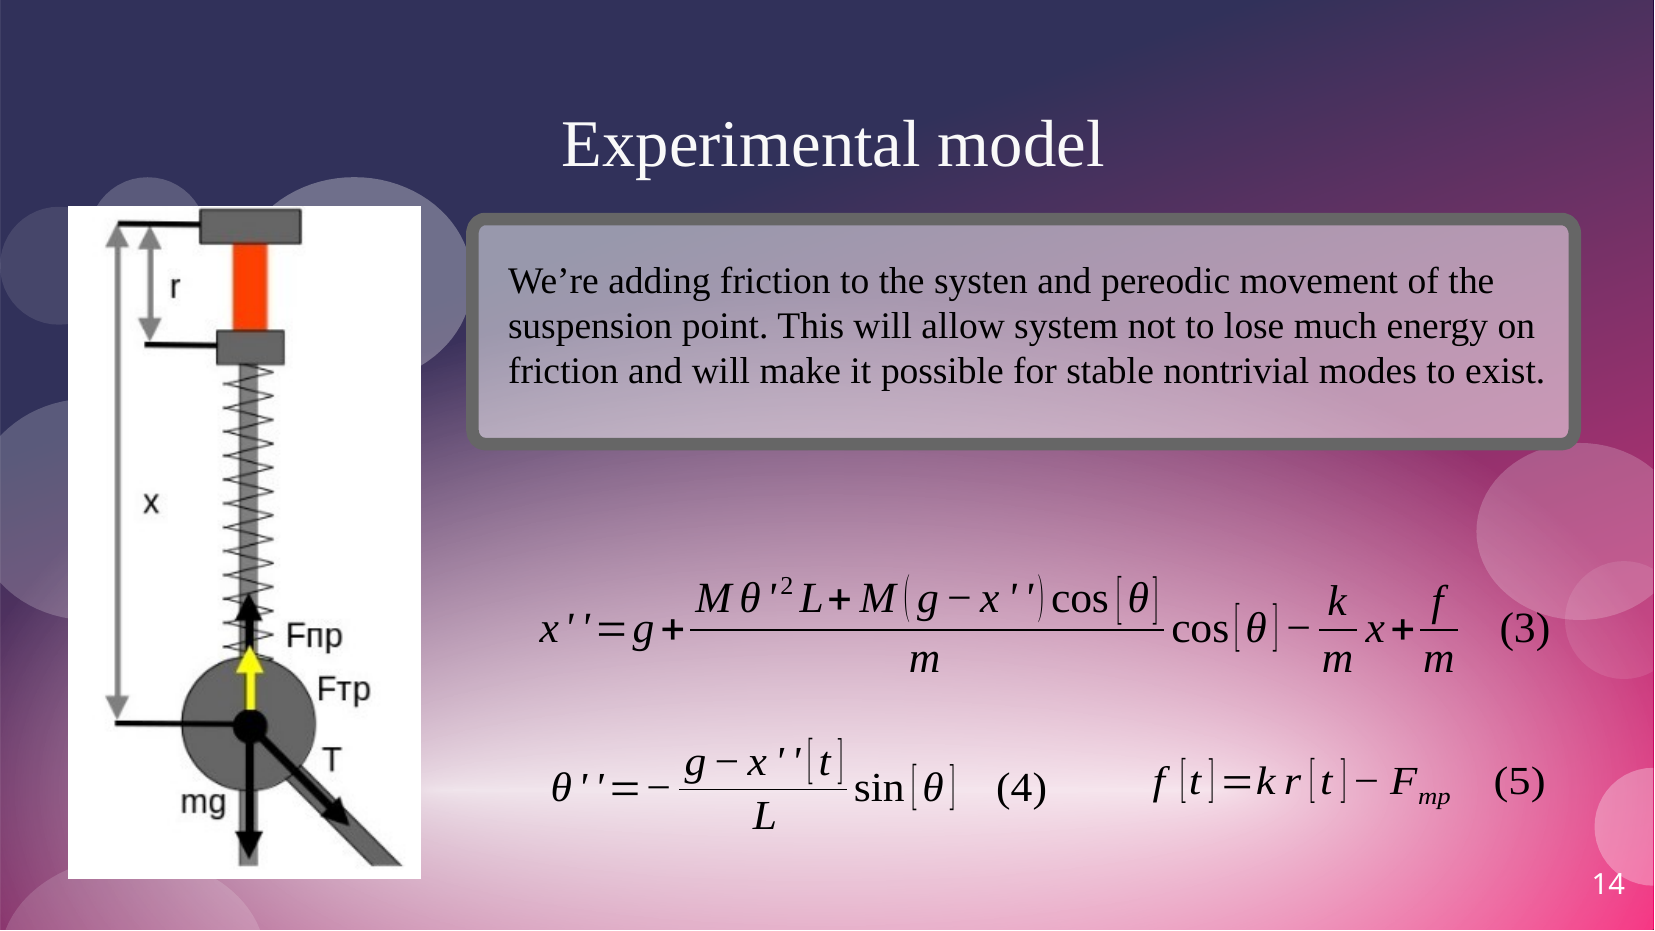

Experimental model
We’re adding friction to the systen and pereodic movement of the suspension point. This will allow system not to lose much energy on friction and will make it possible for stable nontrivial modes to exist.